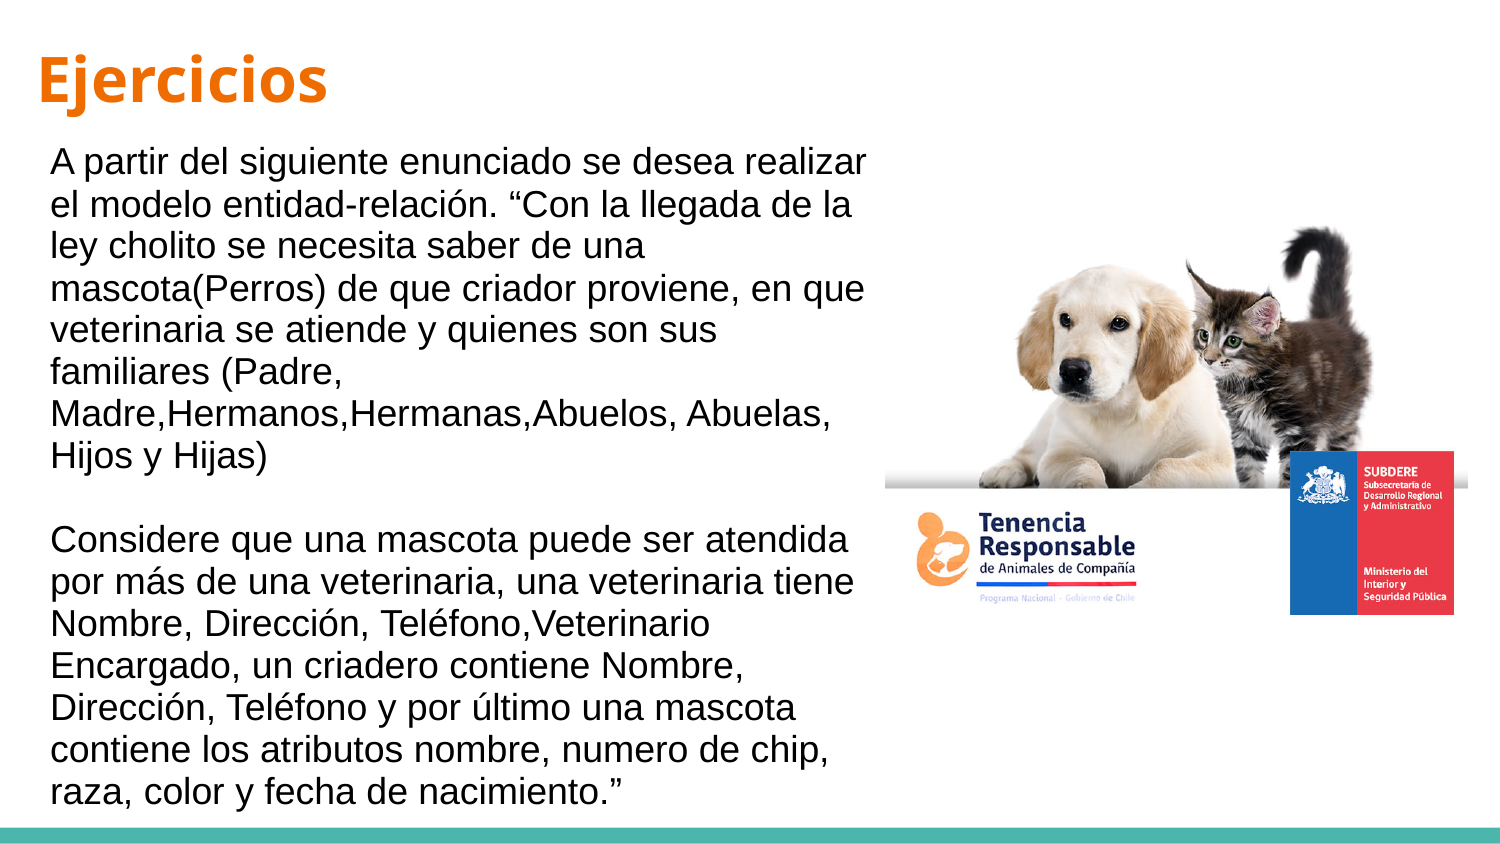

# Ejercicios
A partir del siguiente enunciado se desea realizar el modelo entidad-relación. “Con la llegada de la ley cholito se necesita saber de una mascota(Perros) de que criador proviene, en que veterinaria se atiende y quienes son sus familiares (Padre, Madre,Hermanos,Hermanas,Abuelos, Abuelas, Hijos y Hijas)
Considere que una mascota puede ser atendida por más de una veterinaria, una veterinaria tiene Nombre, Dirección, Teléfono,Veterinario Encargado, un criadero contiene Nombre, Dirección, Teléfono y por último una mascota contiene los atributos nombre, numero de chip, raza, color y fecha de nacimiento.”